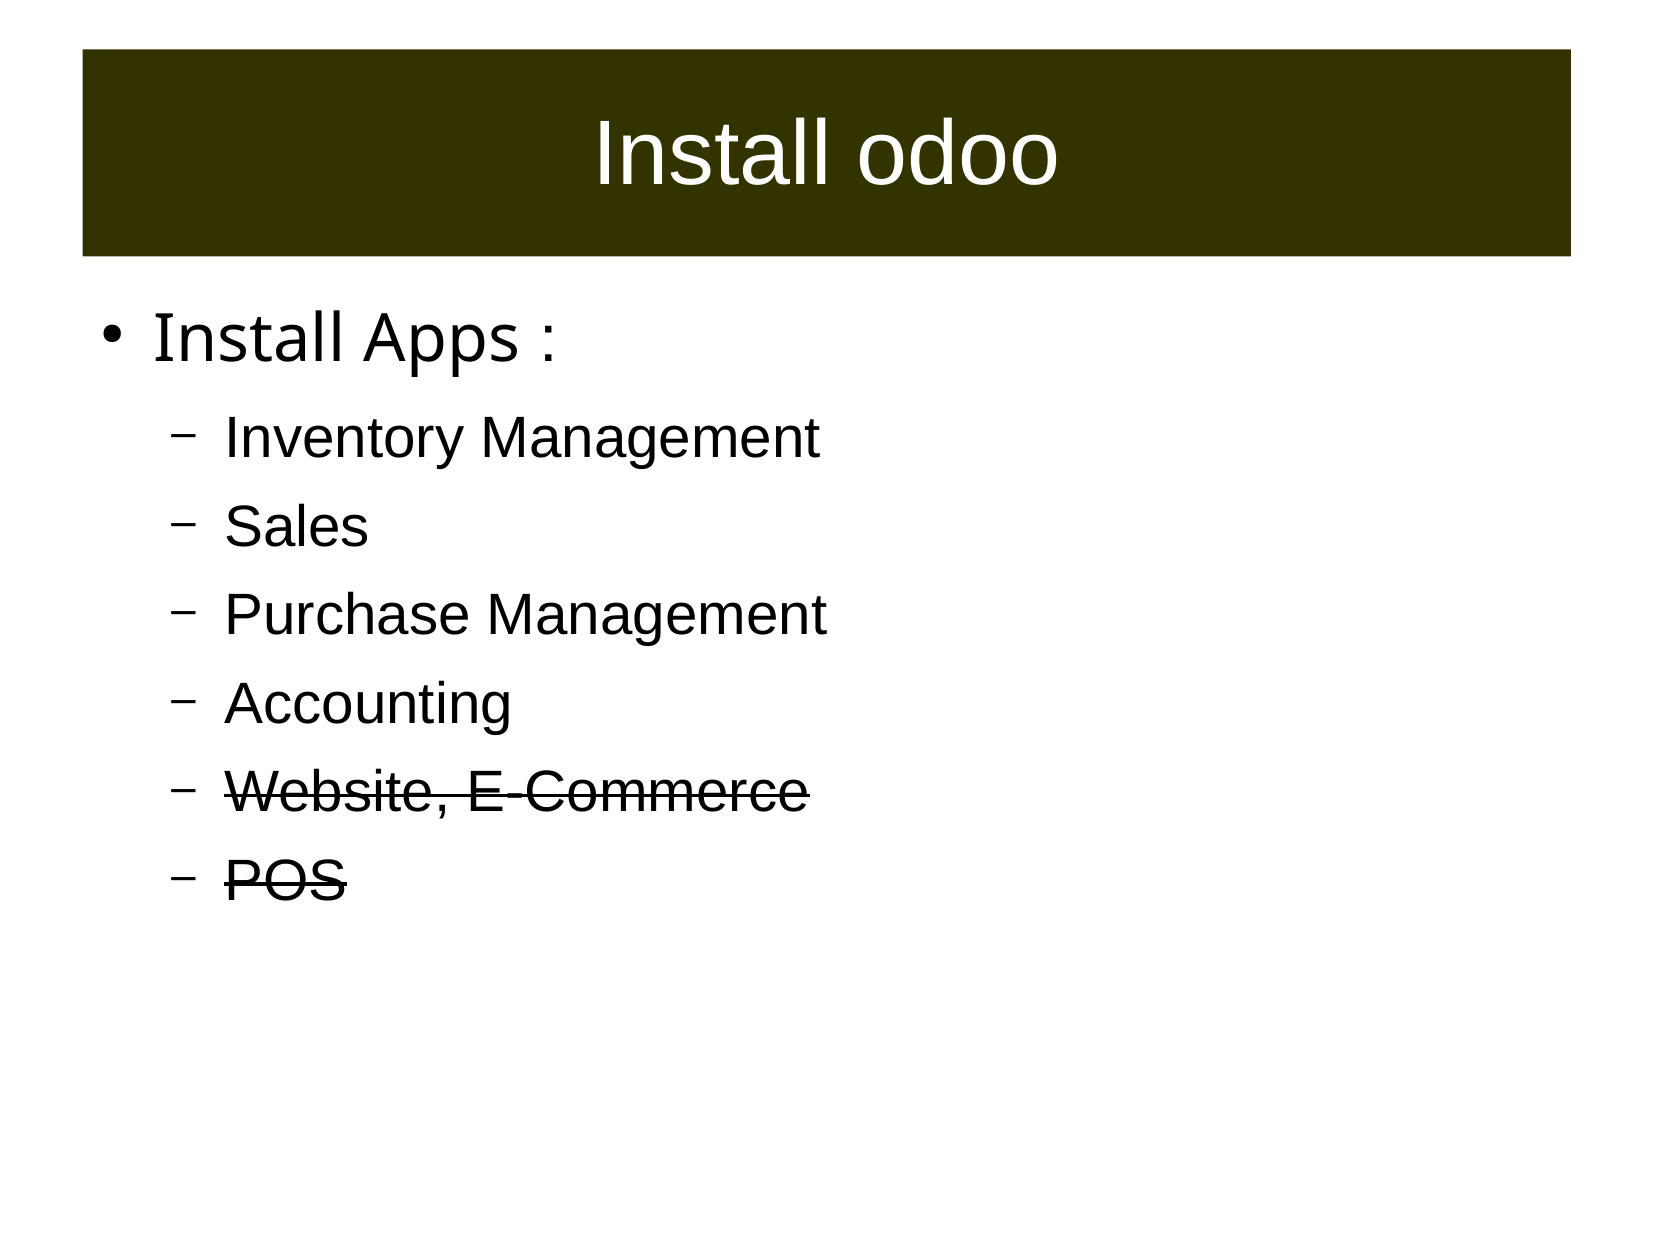

# Install odoo
Install Apps :
Inventory Management
Sales
Purchase Management
Accounting
Website, E-Commerce
POS